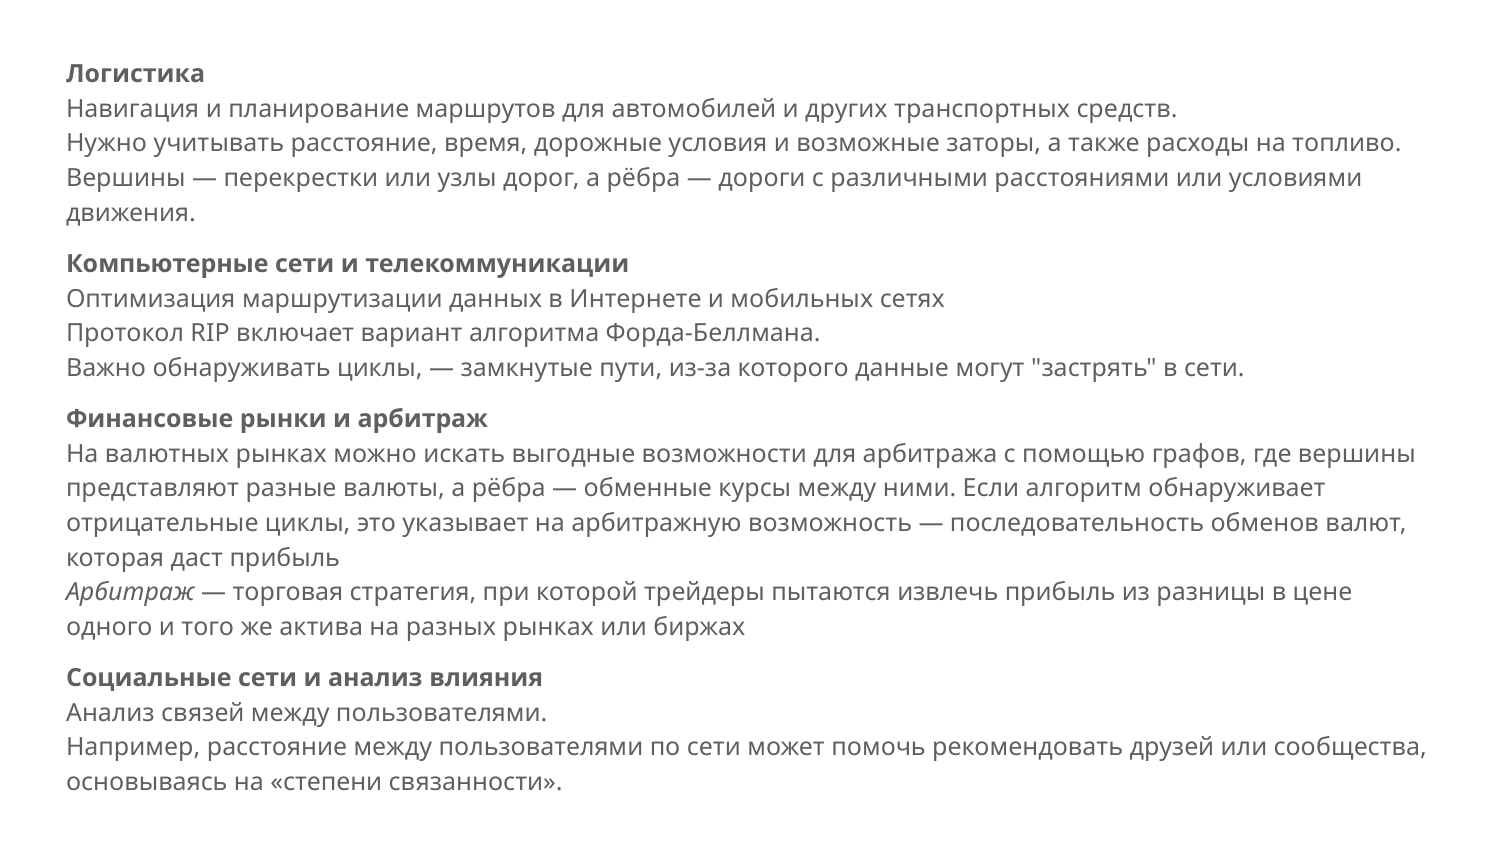

# Логистика Навигация и планирование маршрутов для автомобилей и других транспортных средств. Нужно учитывать расстояние, время, дорожные условия и возможные заторы, а также расходы на топливо. Вершины — перекрестки или узлы дорог, а рёбра — дороги с различными расстояниями или условиями движения.
Компьютерные сети и телекоммуникации
Оптимизация маршрутизации данных в Интернете и мобильных сетях
Протокол RIP включает вариант алгоритма Форда-Беллмана.
Важно обнаруживать циклы, — замкнутые пути, из-за которого данные могут "застрять" в сети.
Финансовые рынки и арбитраж
На валютных рынках можно искать выгодные возможности для арбитража с помощью графов, где вершины представляют разные валюты, а рёбра — обменные курсы между ними. Если алгоритм обнаруживает отрицательные циклы, это указывает на арбитражную возможность — последовательность обменов валют, которая даст прибыль
Арбитраж — торговая стратегия, при которой трейдеры пытаются извлечь прибыль из разницы в цене одного и того же актива на разных рынках или биржах
Социальные сети и анализ влияния
Анализ связей между пользователями.
Например, расстояние между пользователями по сети может помочь рекомендовать друзей или сообщества, основываясь на «степени связанности».